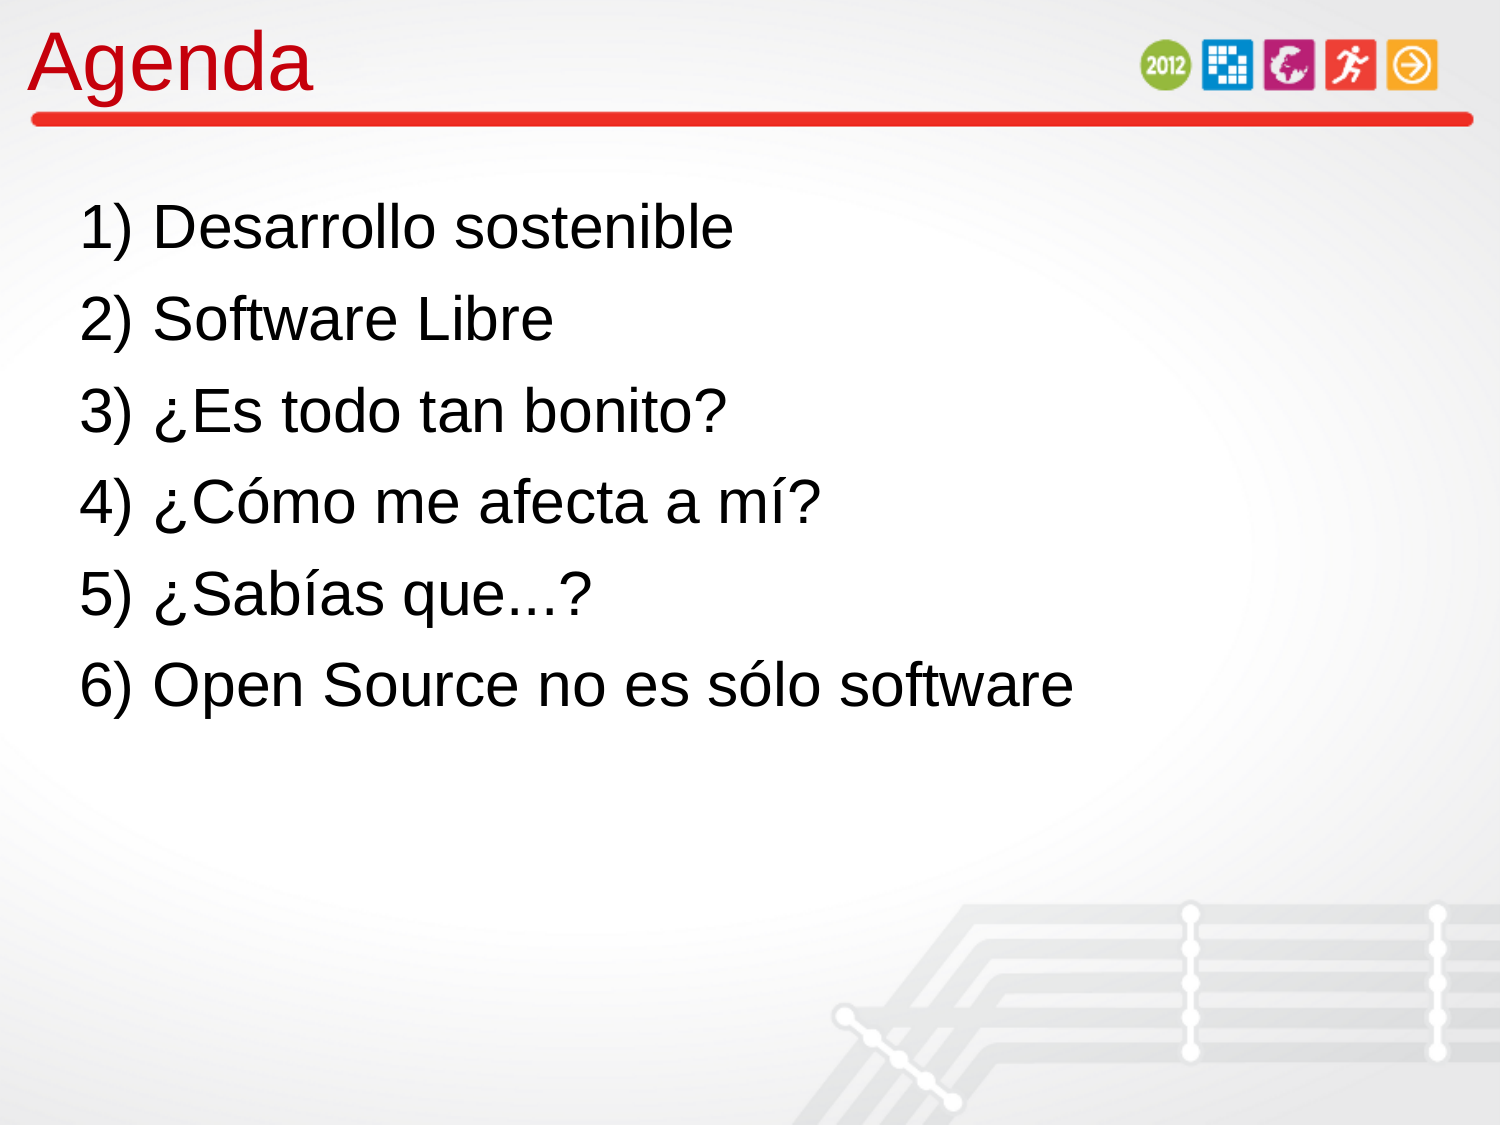

# Agenda
 Desarrollo sostenible
 Software Libre
 ¿Es todo tan bonito?
 ¿Cómo me afecta a mí?
 ¿Sabías que...?
 Open Source no es sólo software